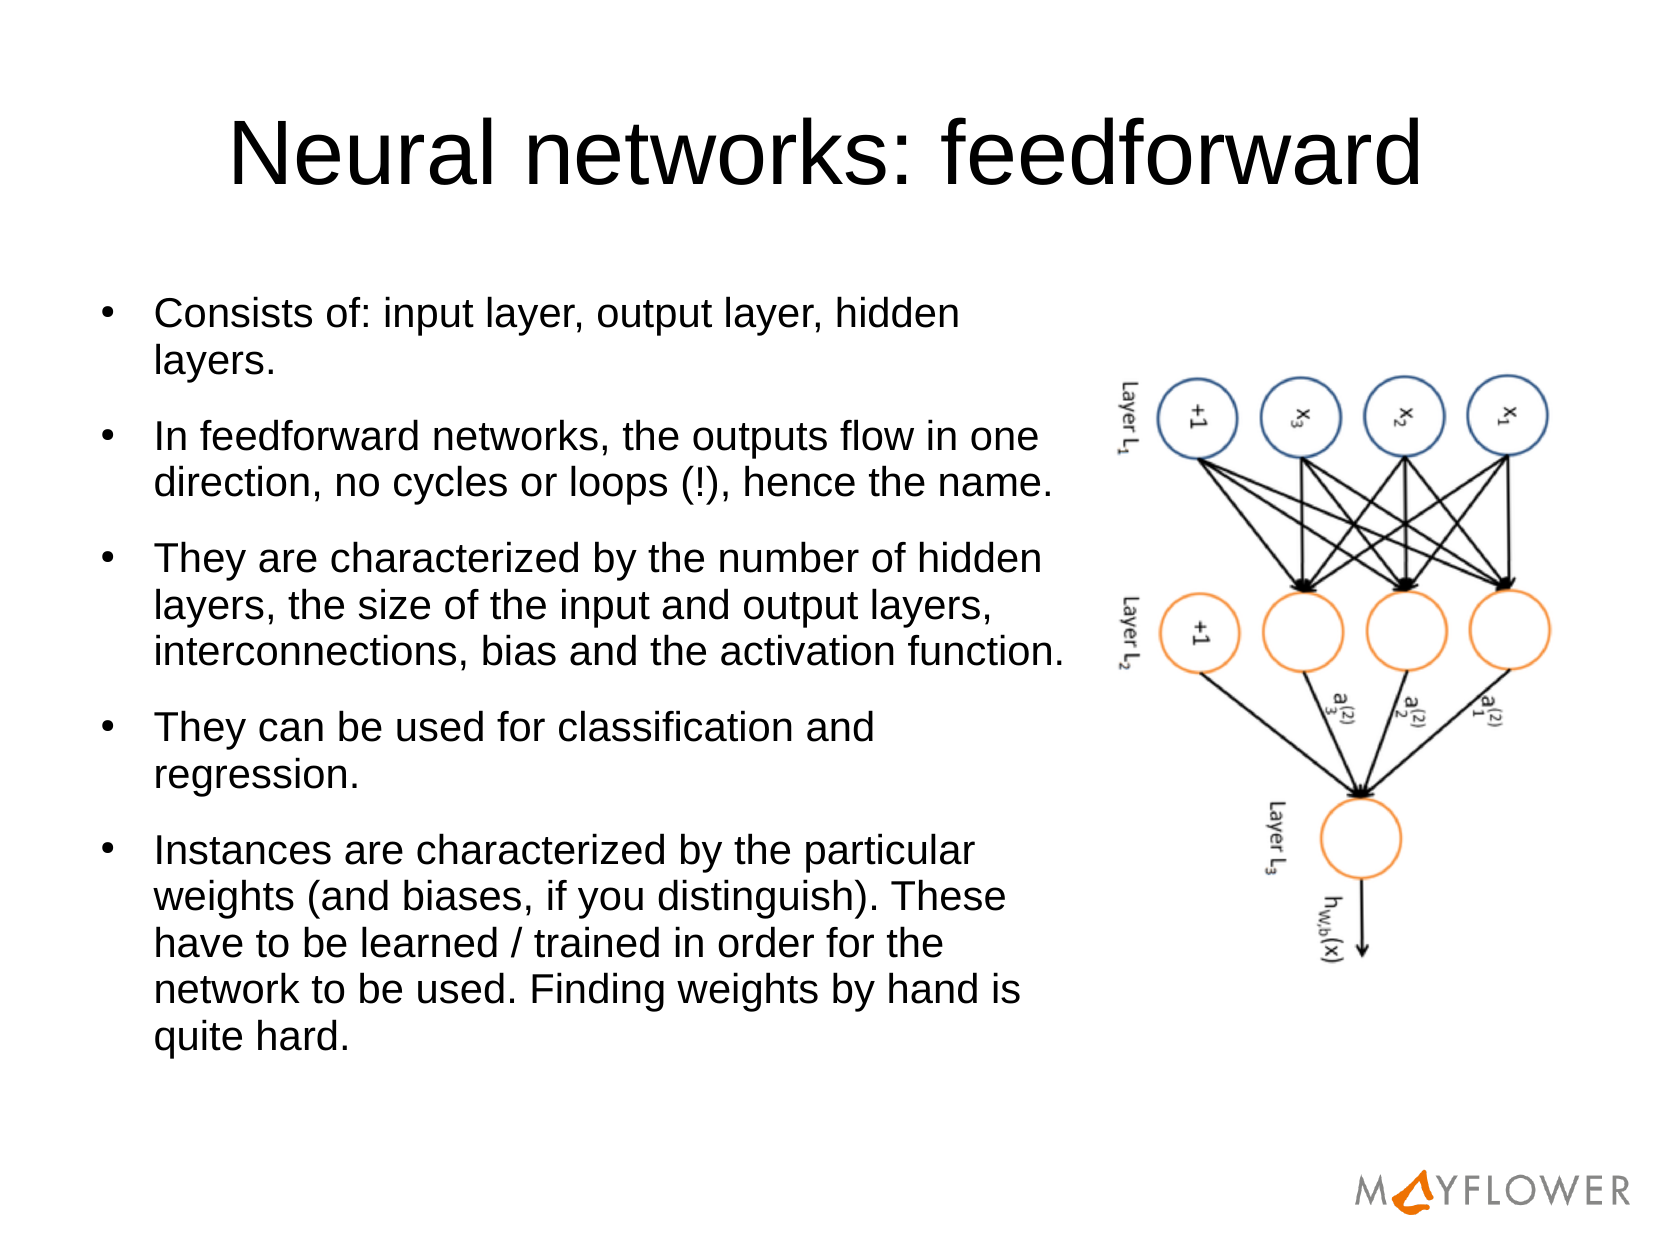

# Neural networks: feedforward
Consists of: input layer, output layer, hidden layers.
In feedforward networks, the outputs flow in one direction, no cycles or loops (!), hence the name.
They are characterized by the number of hidden layers, the size of the input and output layers, interconnections, bias and the activation function.
They can be used for classification and regression.
Instances are characterized by the particular weights (and biases, if you distinguish). These have to be learned / trained in order for the network to be used. Finding weights by hand is quite hard.